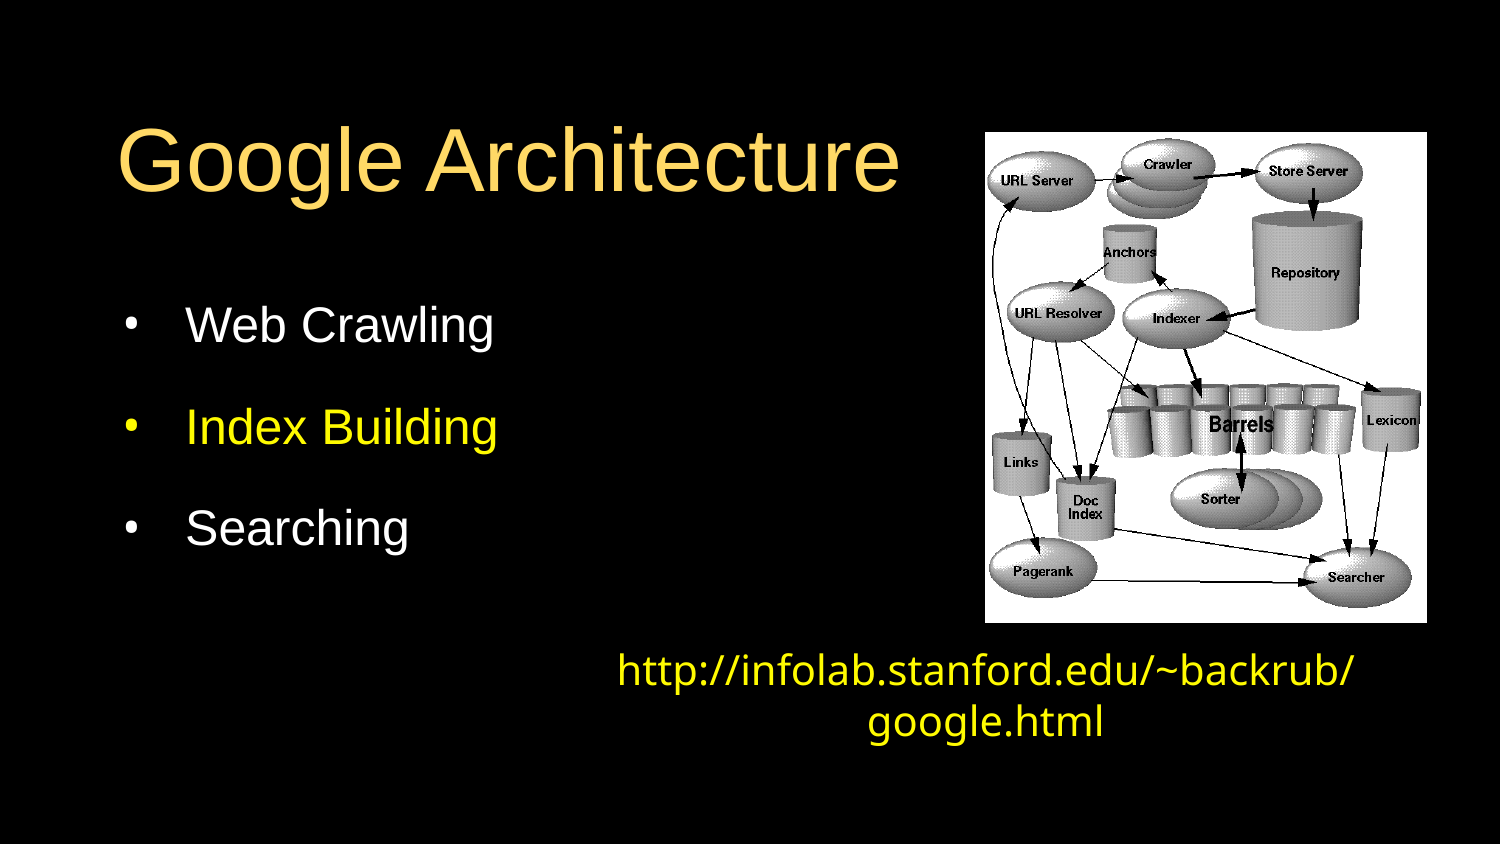

Google Architecture
Web Crawling
Index Building
Searching
http://infolab.stanford.edu/~backrub/google.html